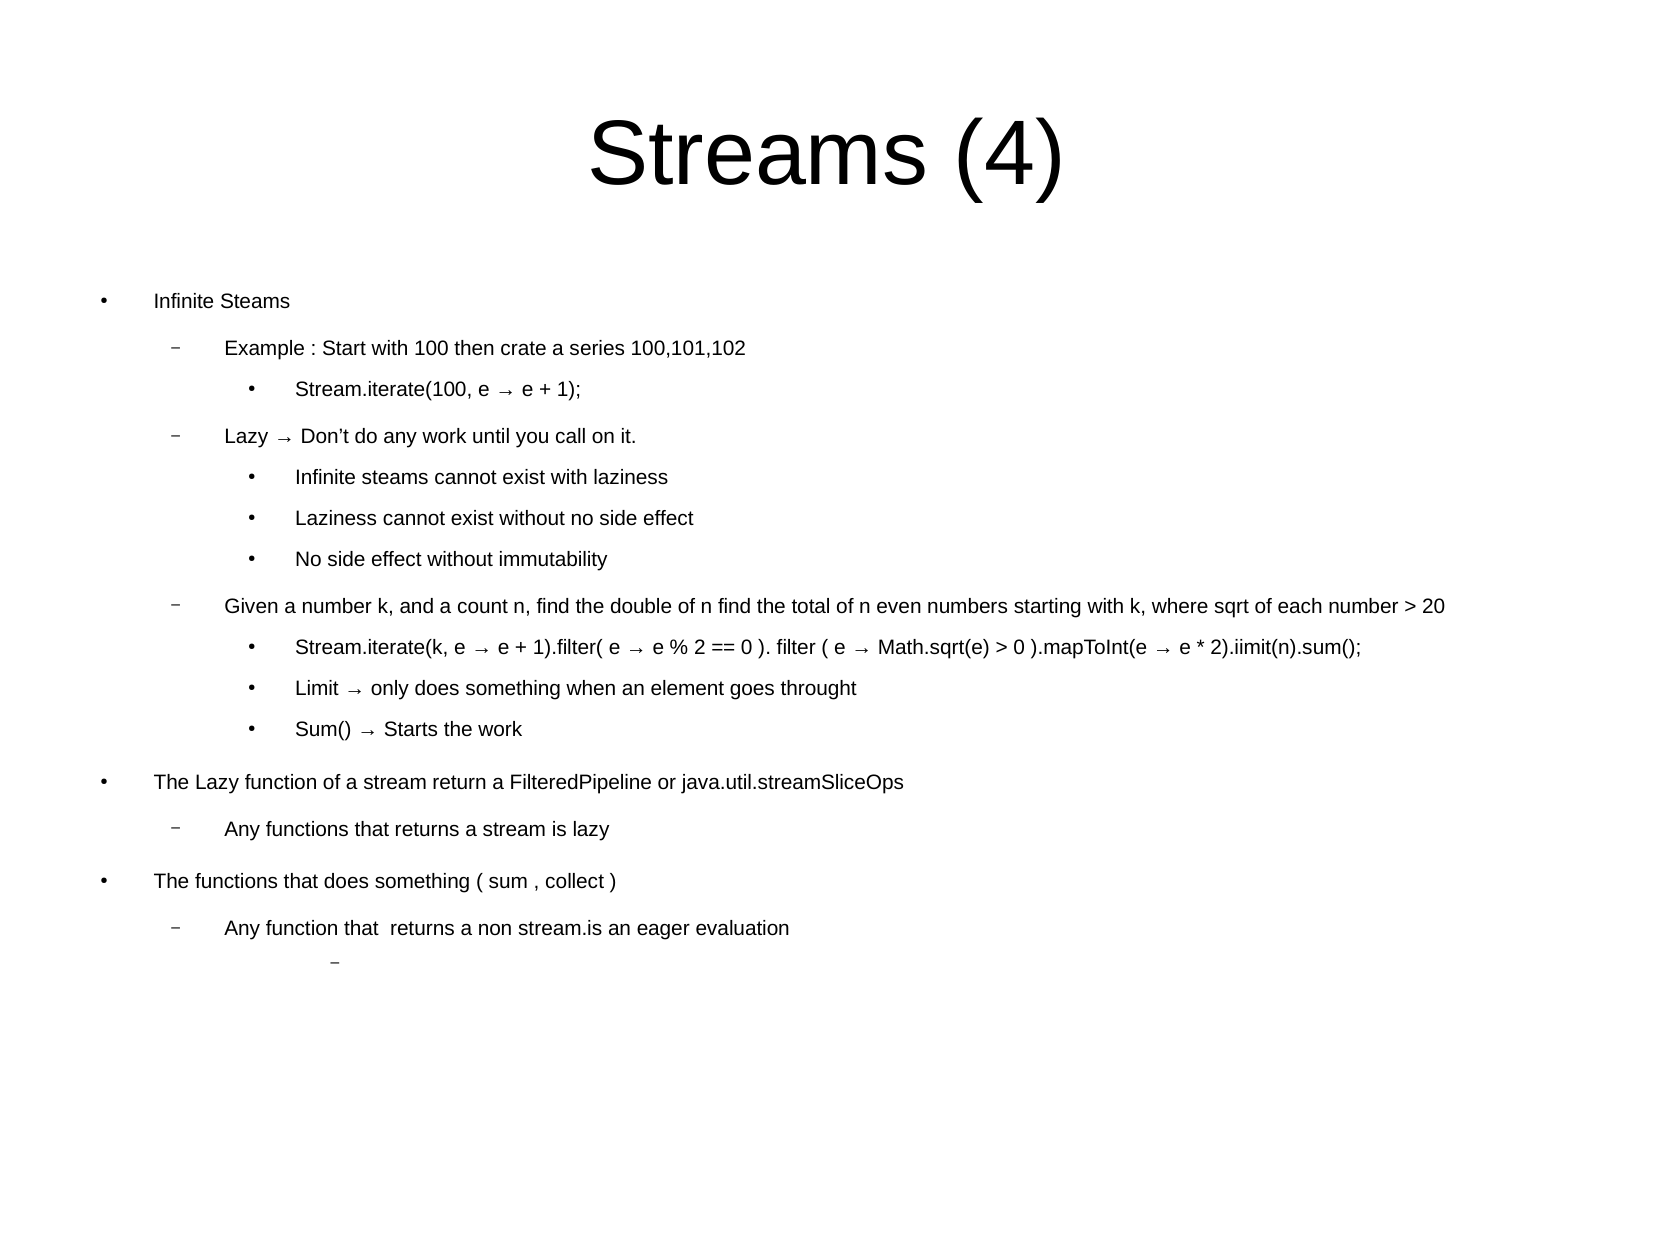

# Streams (4)
Infinite Steams
Example : Start with 100 then crate a series 100,101,102
Stream.iterate(100, e → e + 1);
Lazy → Don’t do any work until you call on it.
Infinite steams cannot exist with laziness
Laziness cannot exist without no side effect
No side effect without immutability
Given a number k, and a count n, find the double of n find the total of n even numbers starting with k, where sqrt of each number > 20
Stream.iterate(k, e → e + 1).filter( e → e % 2 == 0 ). filter ( e → Math.sqrt(e) > 0 ).mapToInt(e → e * 2).iimit(n).sum();
Limit → only does something when an element goes throught
Sum() → Starts the work
The Lazy function of a stream return a FilteredPipeline or java.util.streamSliceOps
Any functions that returns a stream is lazy
The functions that does something ( sum , collect )
Any function that returns a non stream.is an eager evaluation